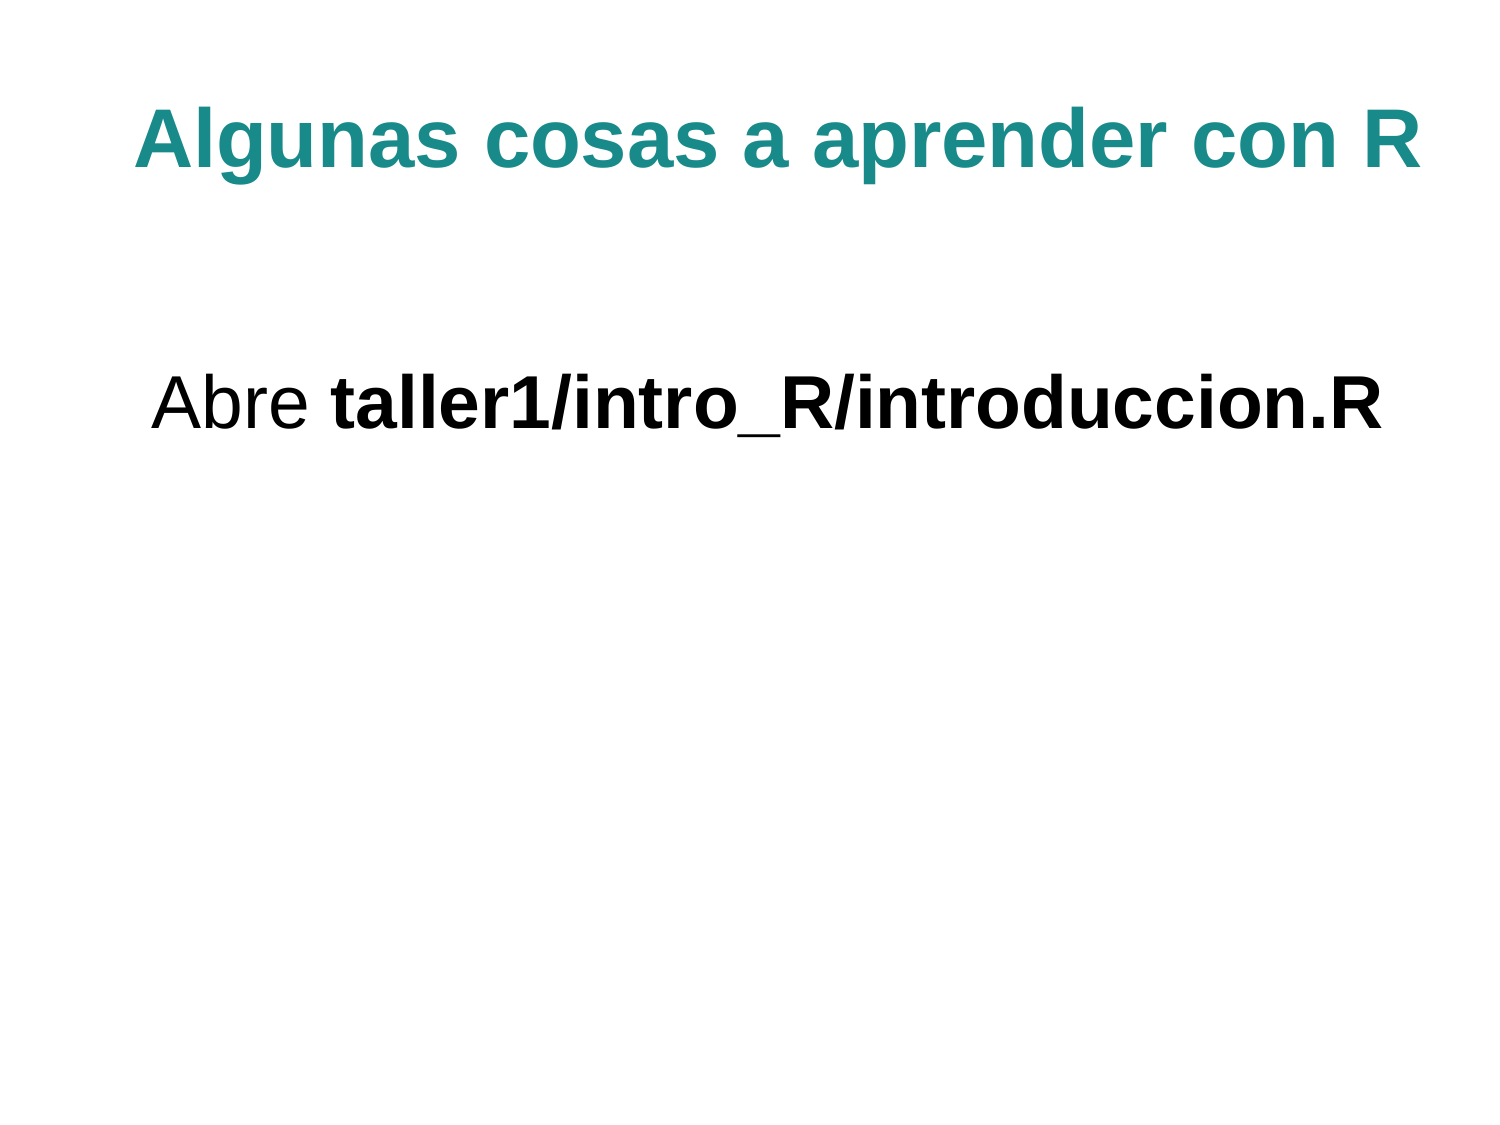

# Algunas cosas a aprender con R
Abre taller1/intro_R/introduccion.R